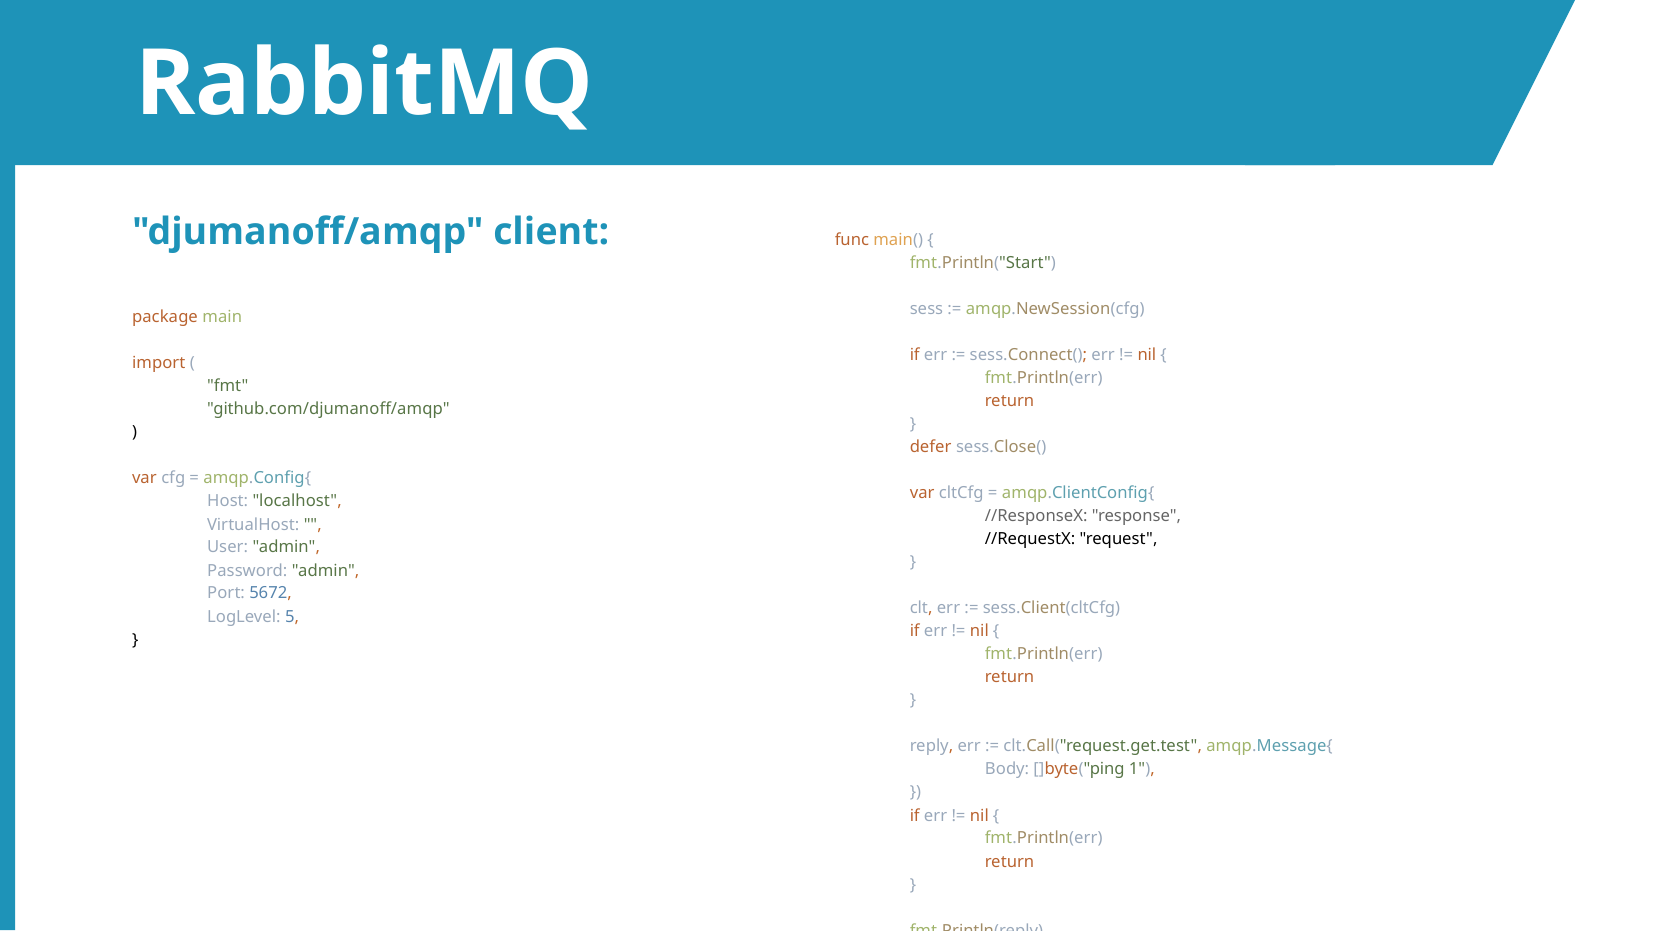

# RabbitMQ
"djumanoff/amqp" client:
package main
import (
	"fmt"
	"github.com/djumanoff/amqp"
)
var cfg = amqp.Config{
	Host: "localhost",
	VirtualHost: "",
	User: "admin",
	Password: "admin",
	Port: 5672,
	LogLevel: 5,
}
func main() {
	fmt.Println("Start")
	sess := amqp.NewSession(cfg)
	if err := sess.Connect(); err != nil {
		fmt.Println(err)
		return
	}
	defer sess.Close()
	var cltCfg = amqp.ClientConfig{
		//ResponseX: "response",
		//RequestX: "request",
	}
	clt, err := sess.Client(cltCfg)
	if err != nil {
		fmt.Println(err)
		return
	}
	reply, err := clt.Call("request.get.test", amqp.Message{
		Body: []byte("ping 1"),
	})
	if err != nil {
		fmt.Println(err)
		return
	}
	fmt.Println(reply)
	fmt.Println("End")
}